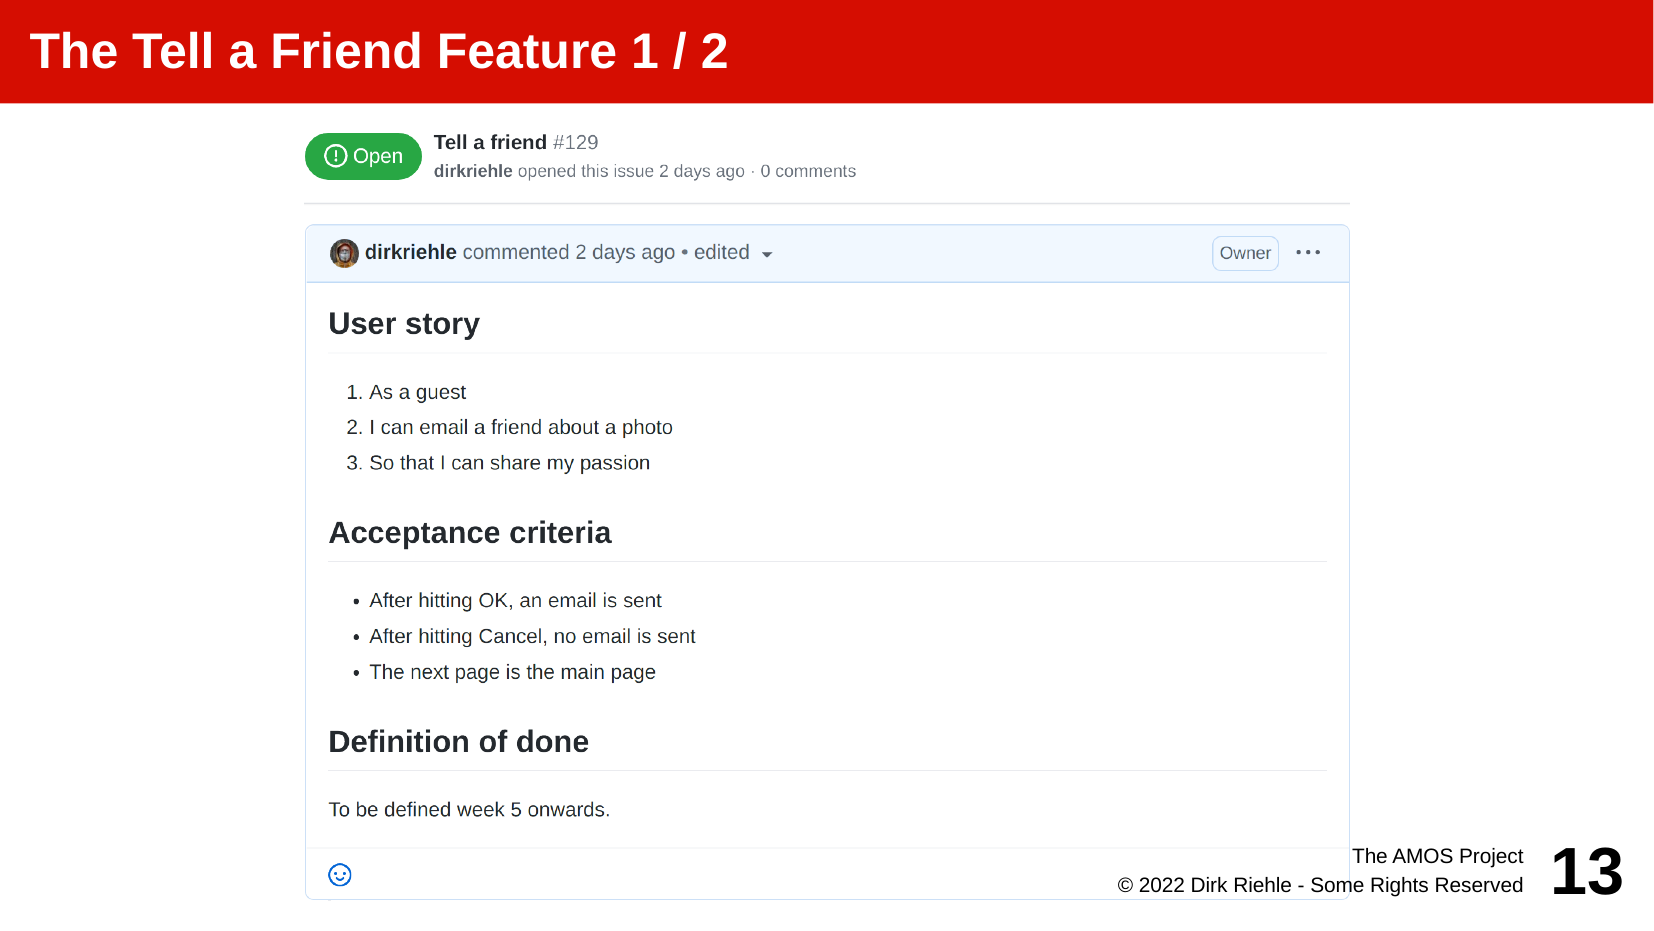

# The Tell a Friend Feature 1 / 2
The AMOS Project
13
© 2022 Dirk Riehle - Some Rights Reserved